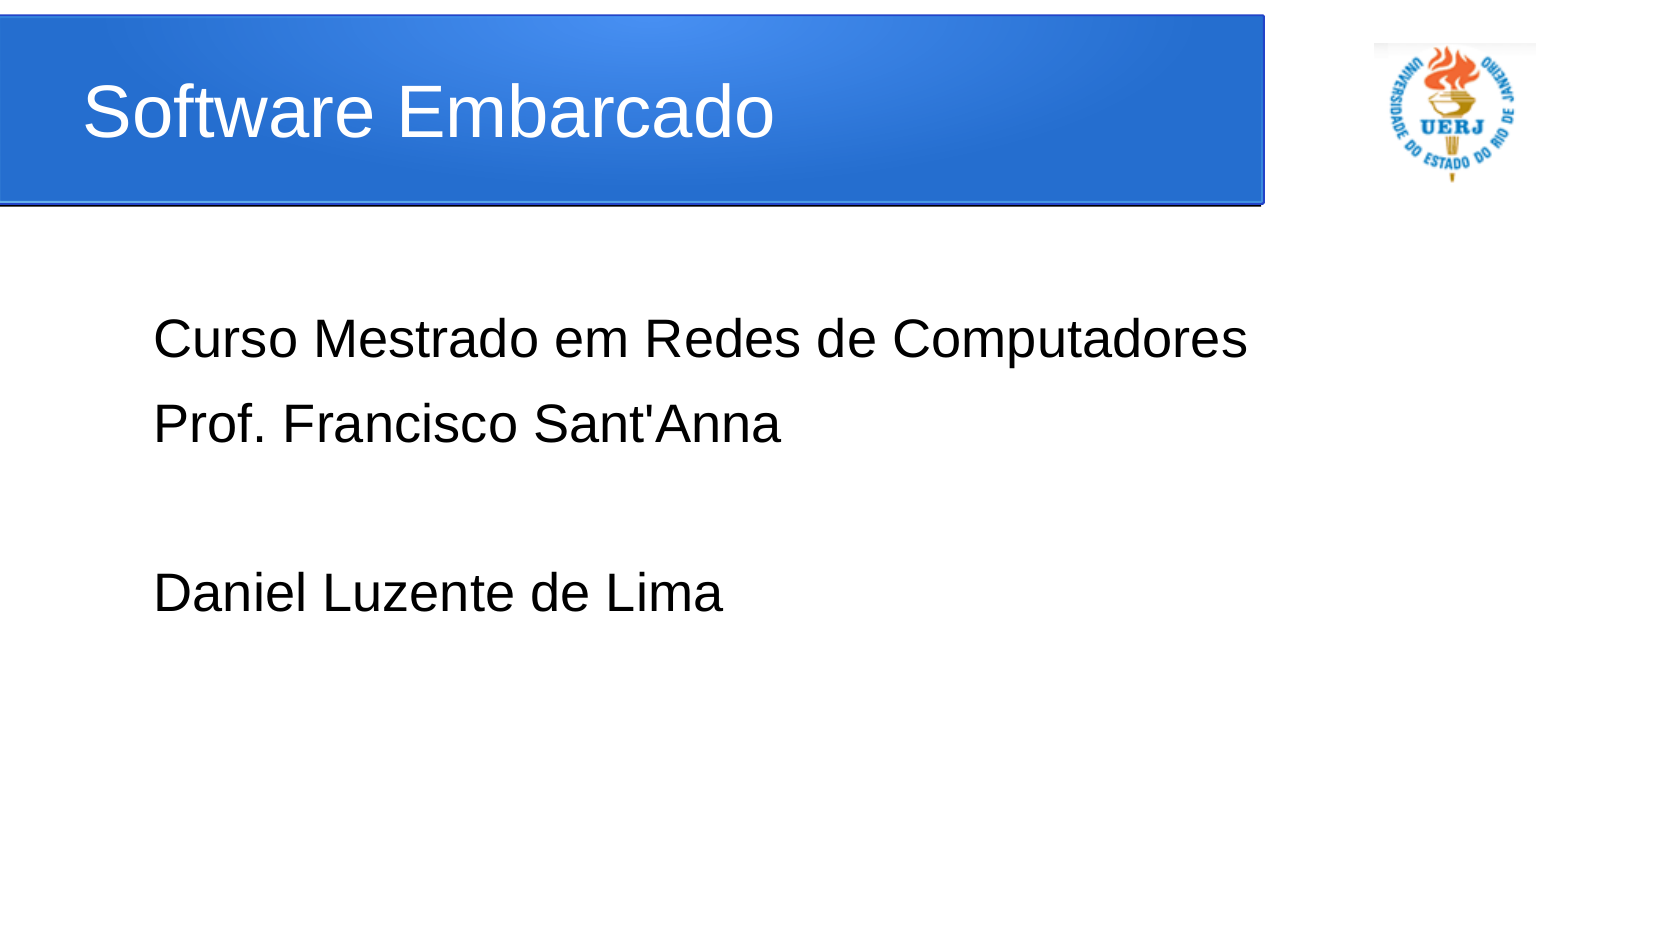

# Software Embarcado
Curso Mestrado em Redes de Computadores
Prof. Francisco Sant'Anna
Daniel Luzente de Lima